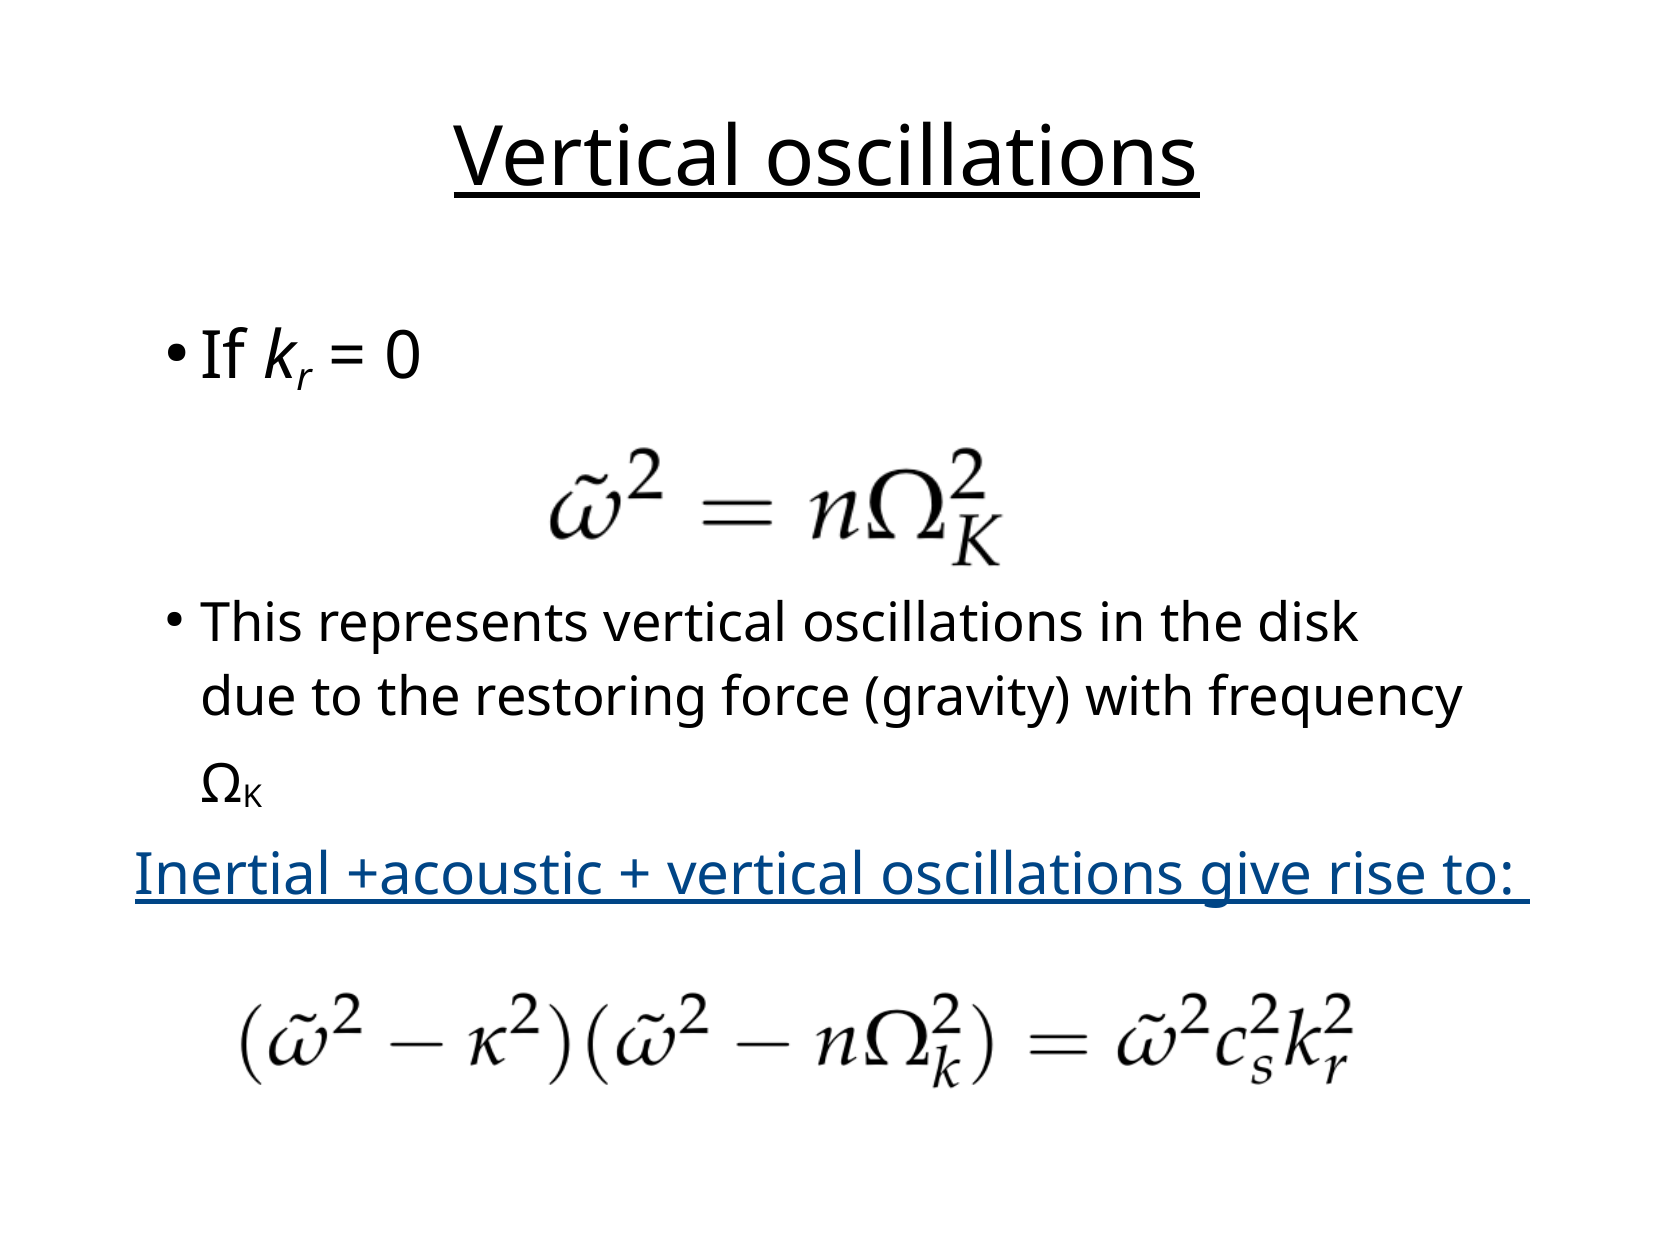

# Vertical oscillations
If kr = 0
This represents vertical oscillations in the disk due to the restoring force (gravity) with frequency ΩK
Inertial +acoustic + vertical oscillations give rise to: